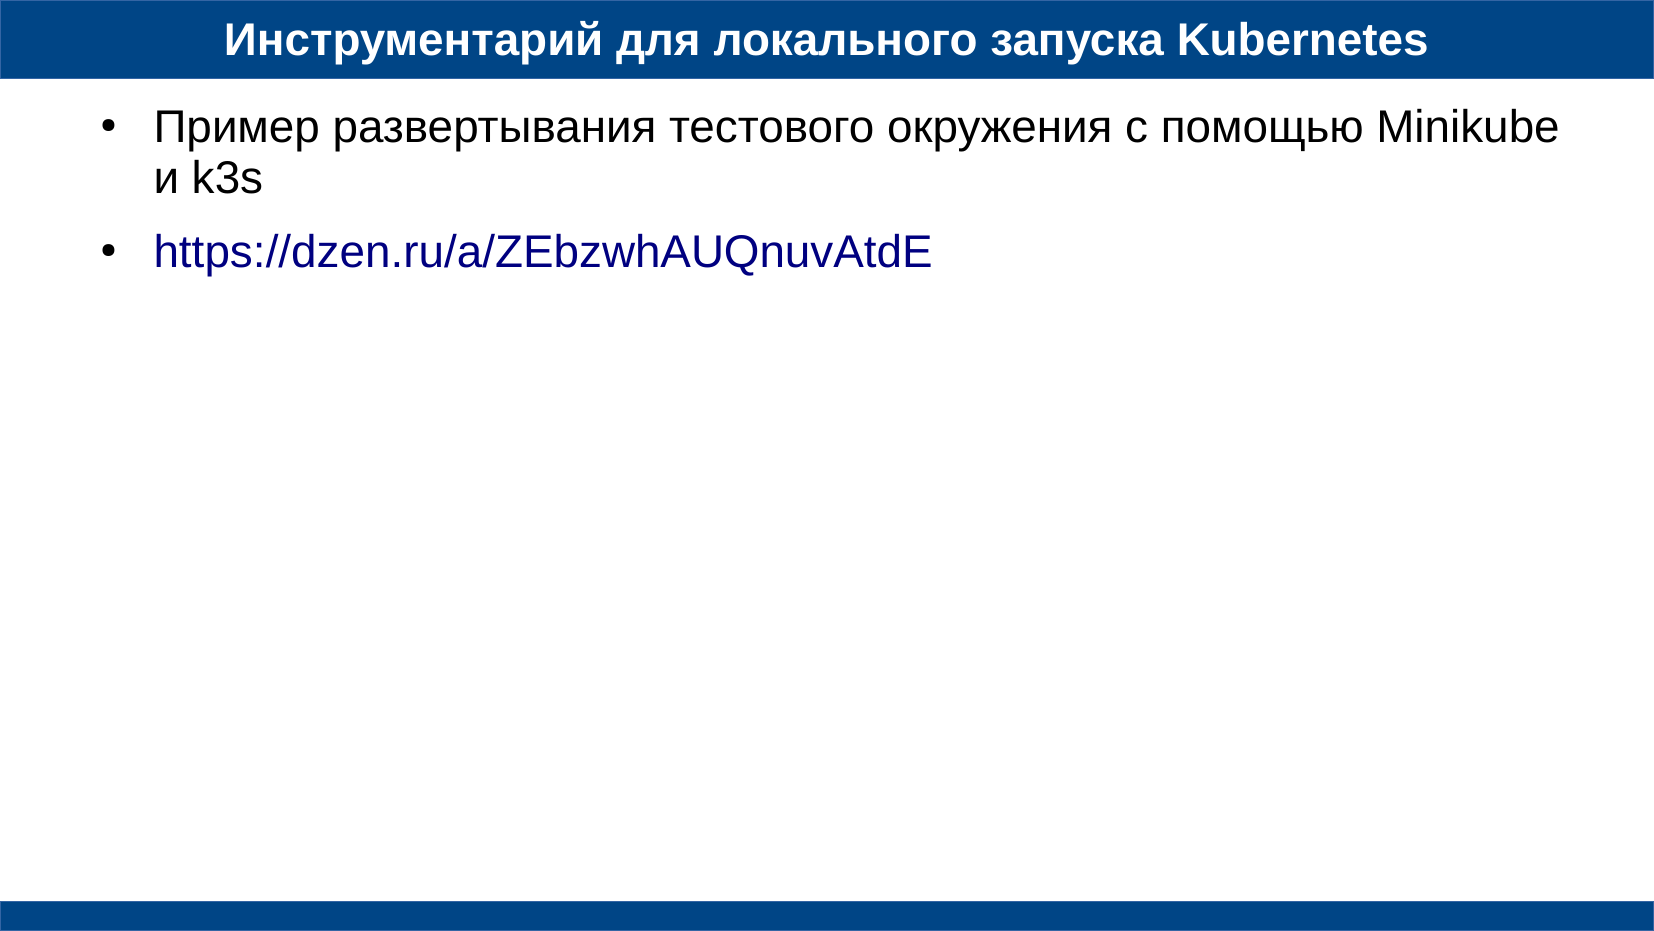

# Инструментарий для локального запуска Kubernetes
Пример развертывания тестового окружения с помощью Minikube и k3s
https://dzen.ru/a/ZEbzwhAUQnuvAtdE